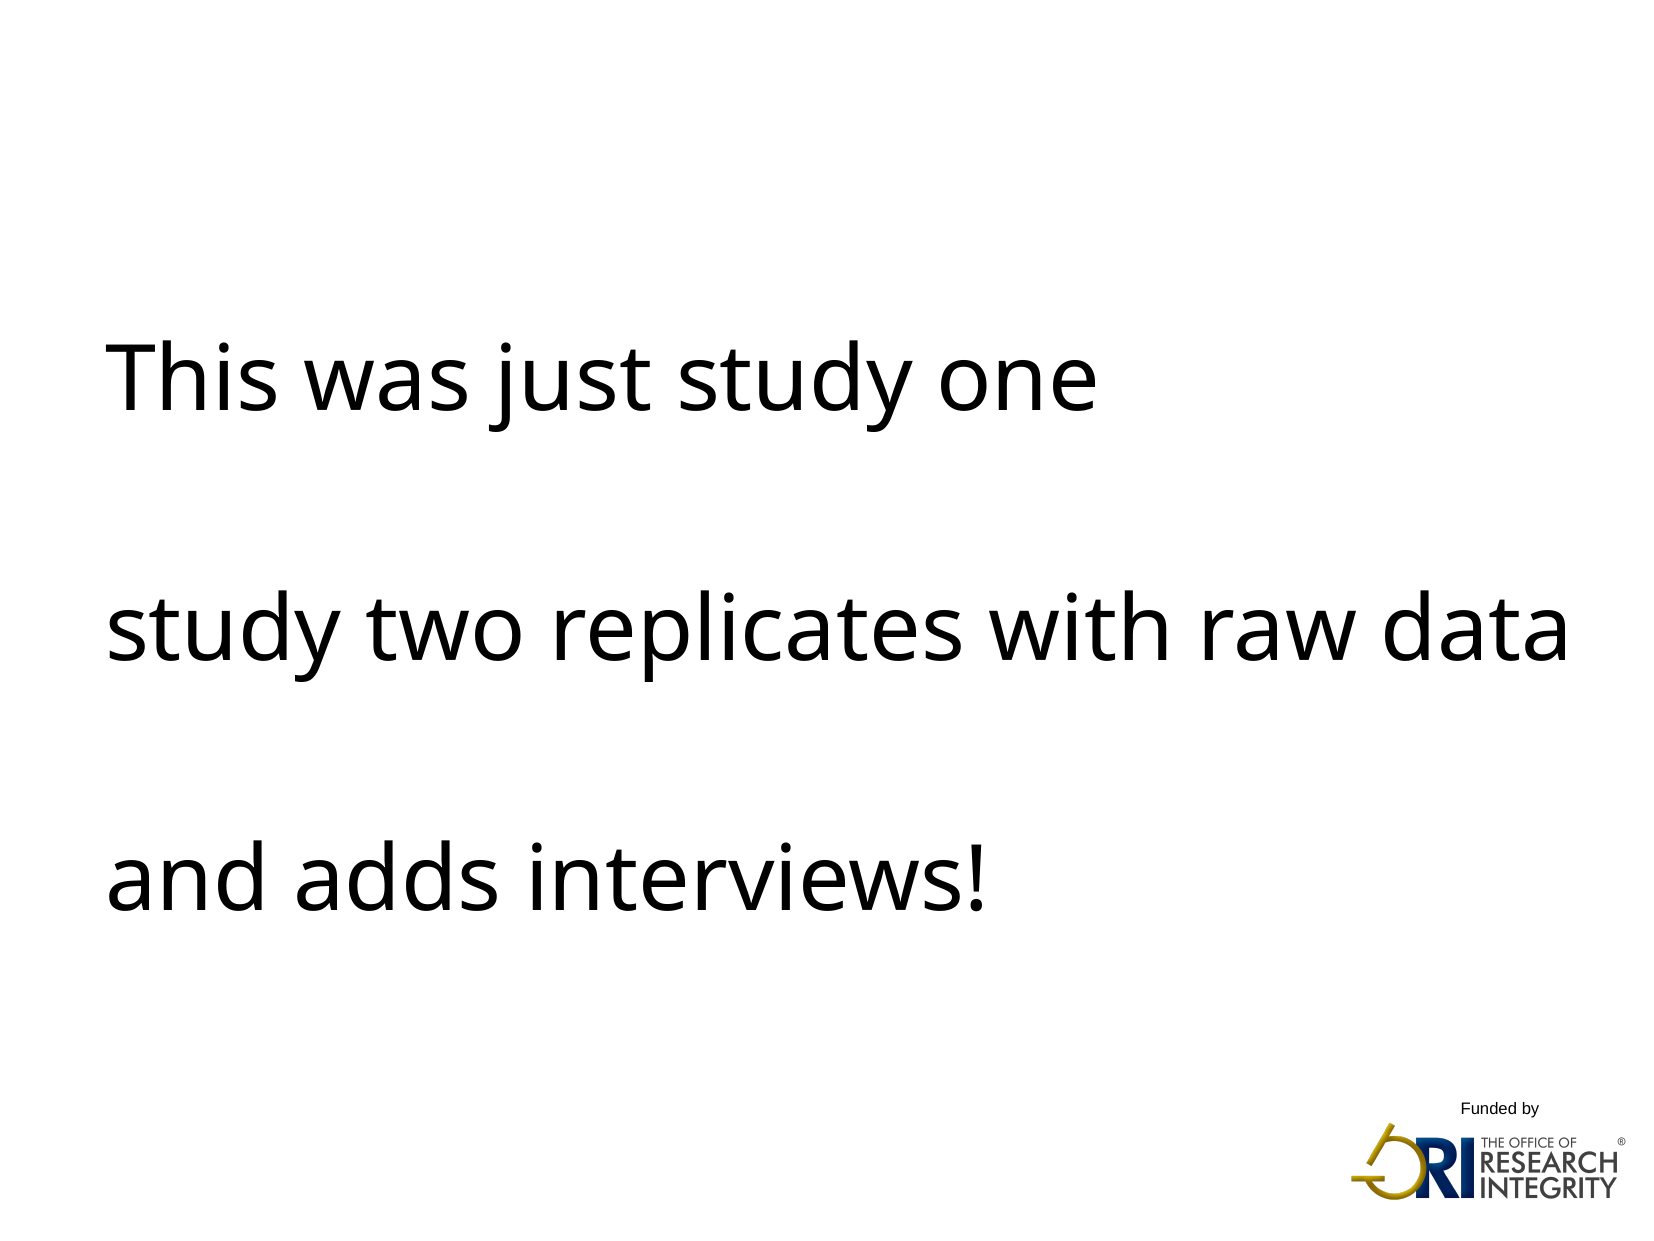

# This was just study one study two replicates with raw data and adds interviews!
Funded by